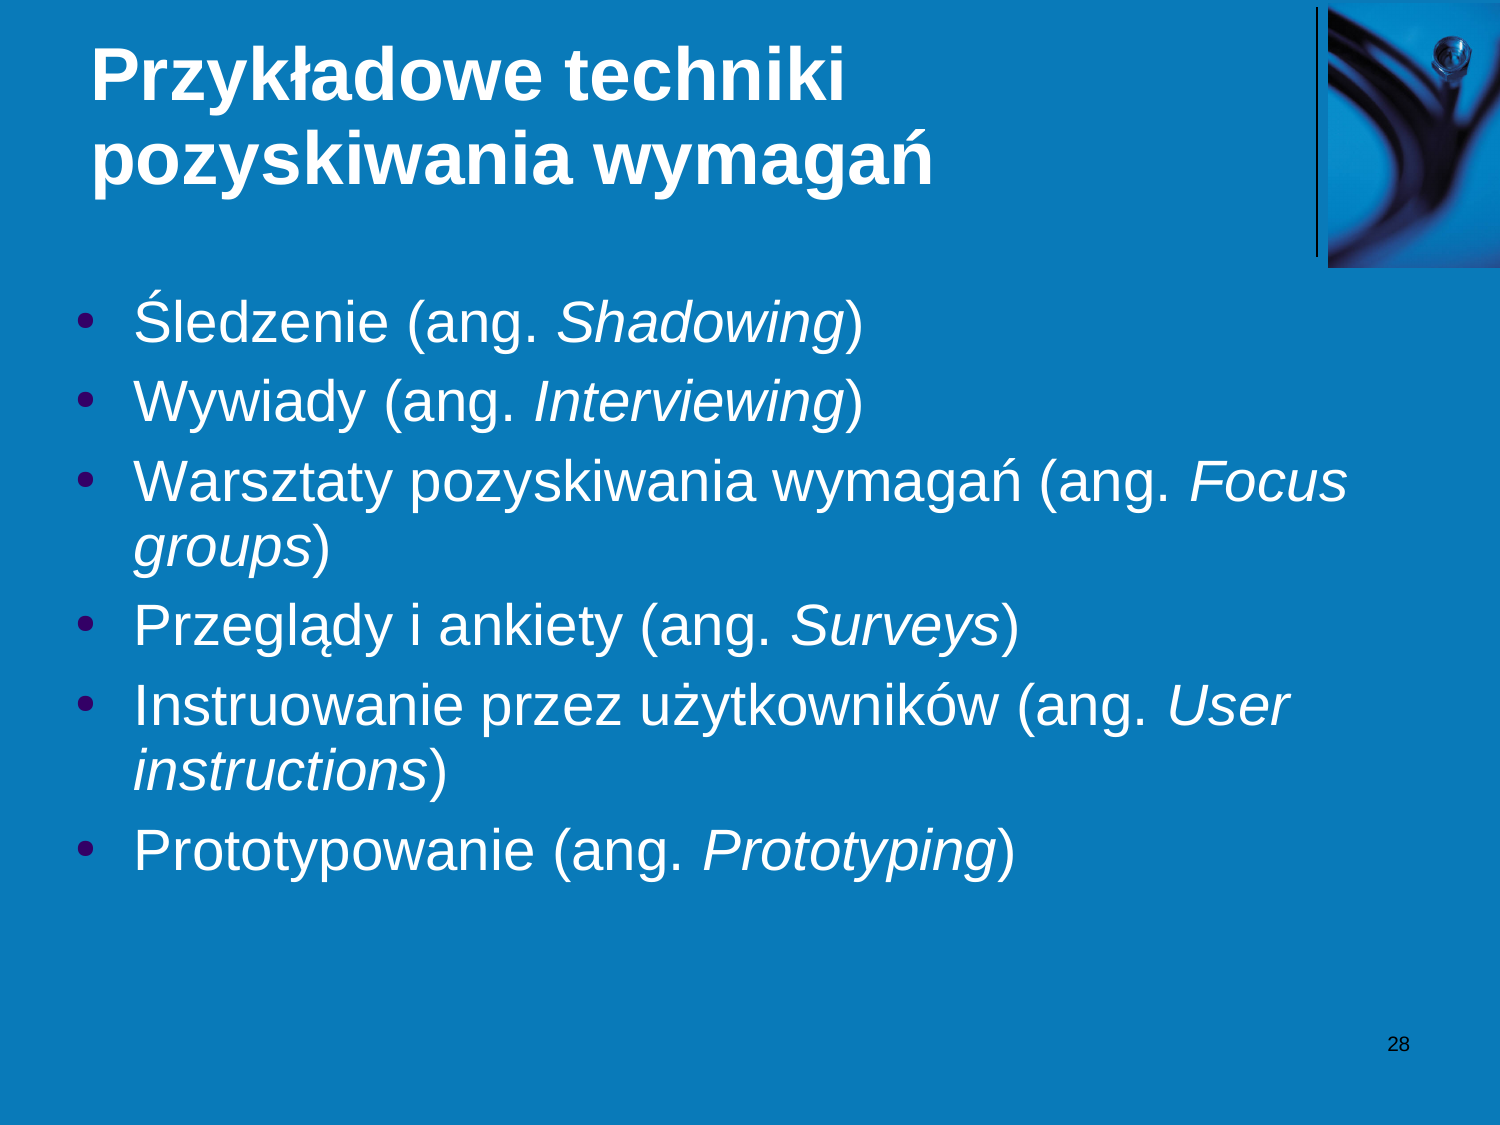

# Przykładowe techniki pozyskiwania wymagań
Śledzenie (ang. Shadowing)
Wywiady (ang. Interviewing)
Warsztaty pozyskiwania wymagań (ang. Focus groups)
Przeglądy i ankiety (ang. Surveys)
Instruowanie przez użytkowników (ang. User instructions)
Prototypowanie (ang. Prototyping)
28